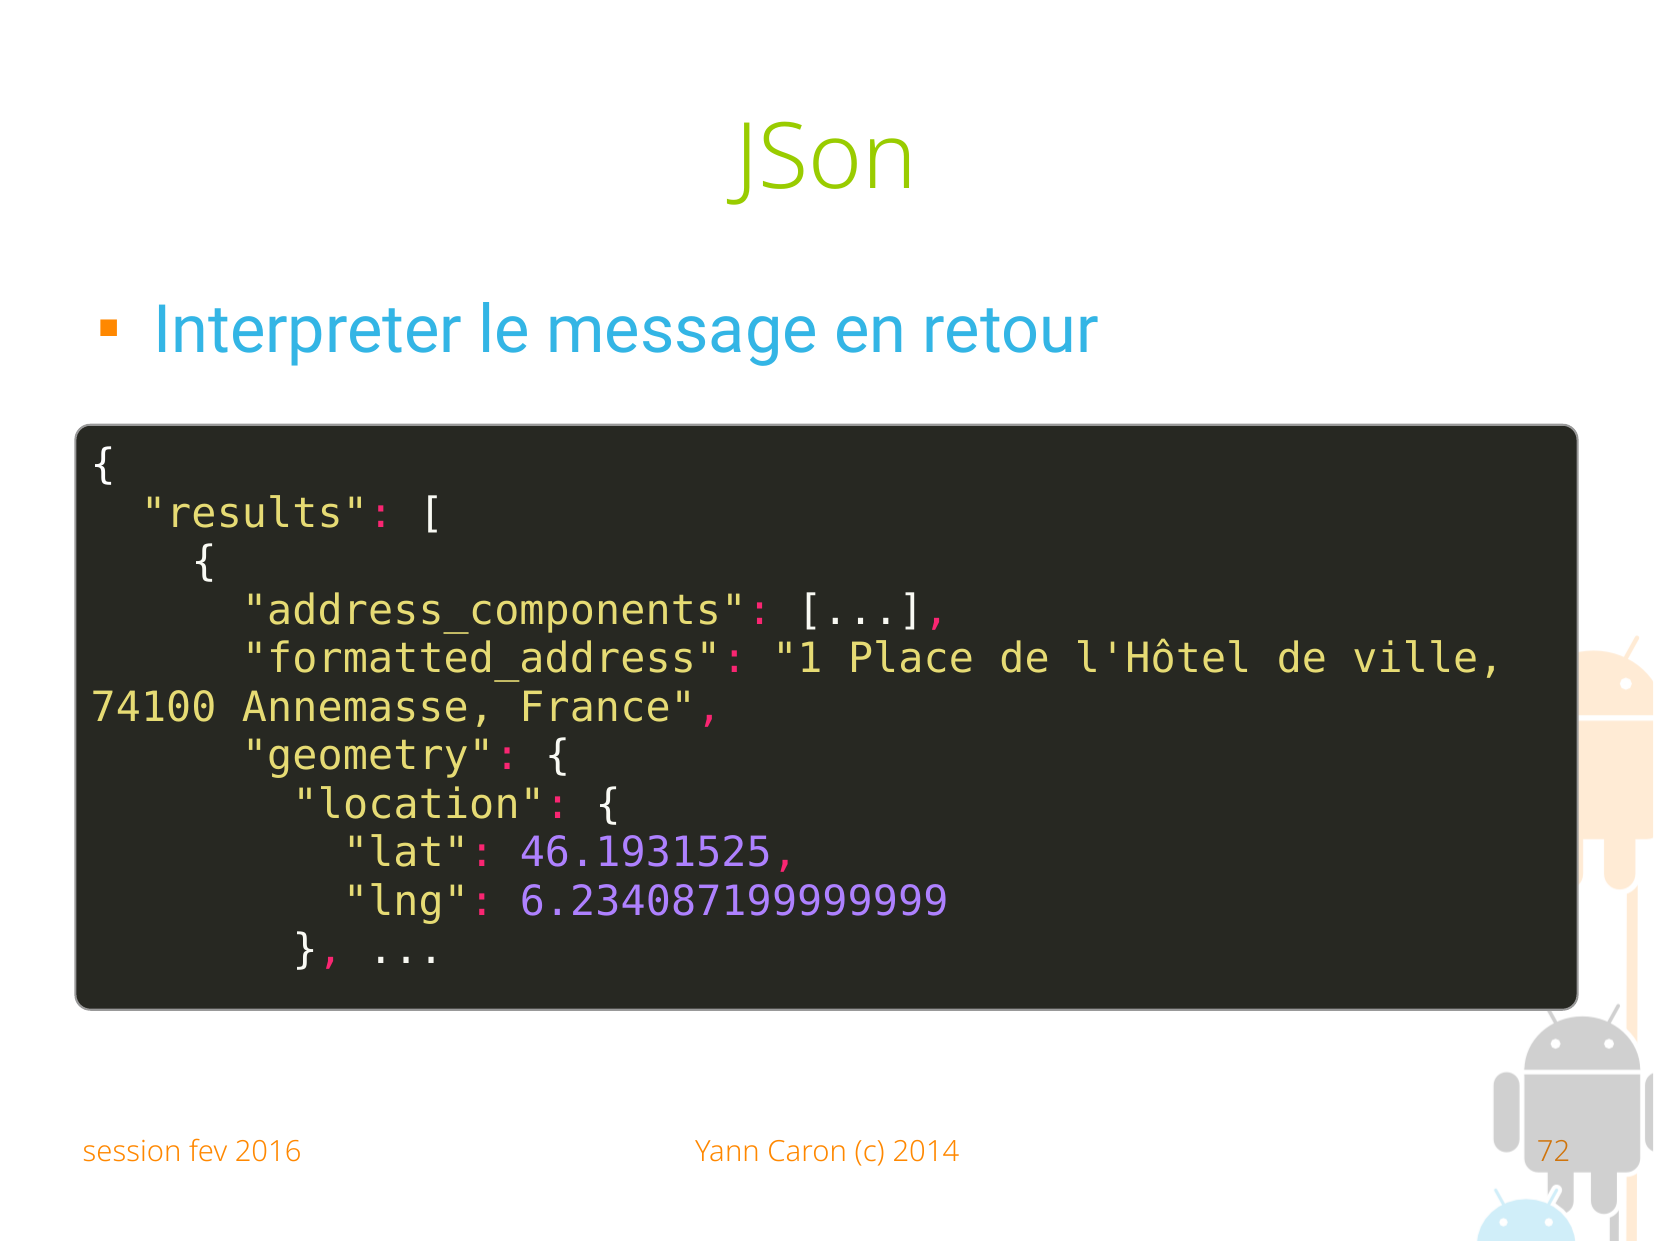

# JSon
Interpreter le message en retour
{
 "results": [
 {
 "address_components": [...],
 "formatted_address": "1 Place de l'Hôtel de ville, 74100 Annemasse, France",
 "geometry": {
 "location": {
 "lat": 46.1931525,
 "lng": 6.234087199999999
 }, ...
session fev 2016
Yann Caron (c) 2014
72